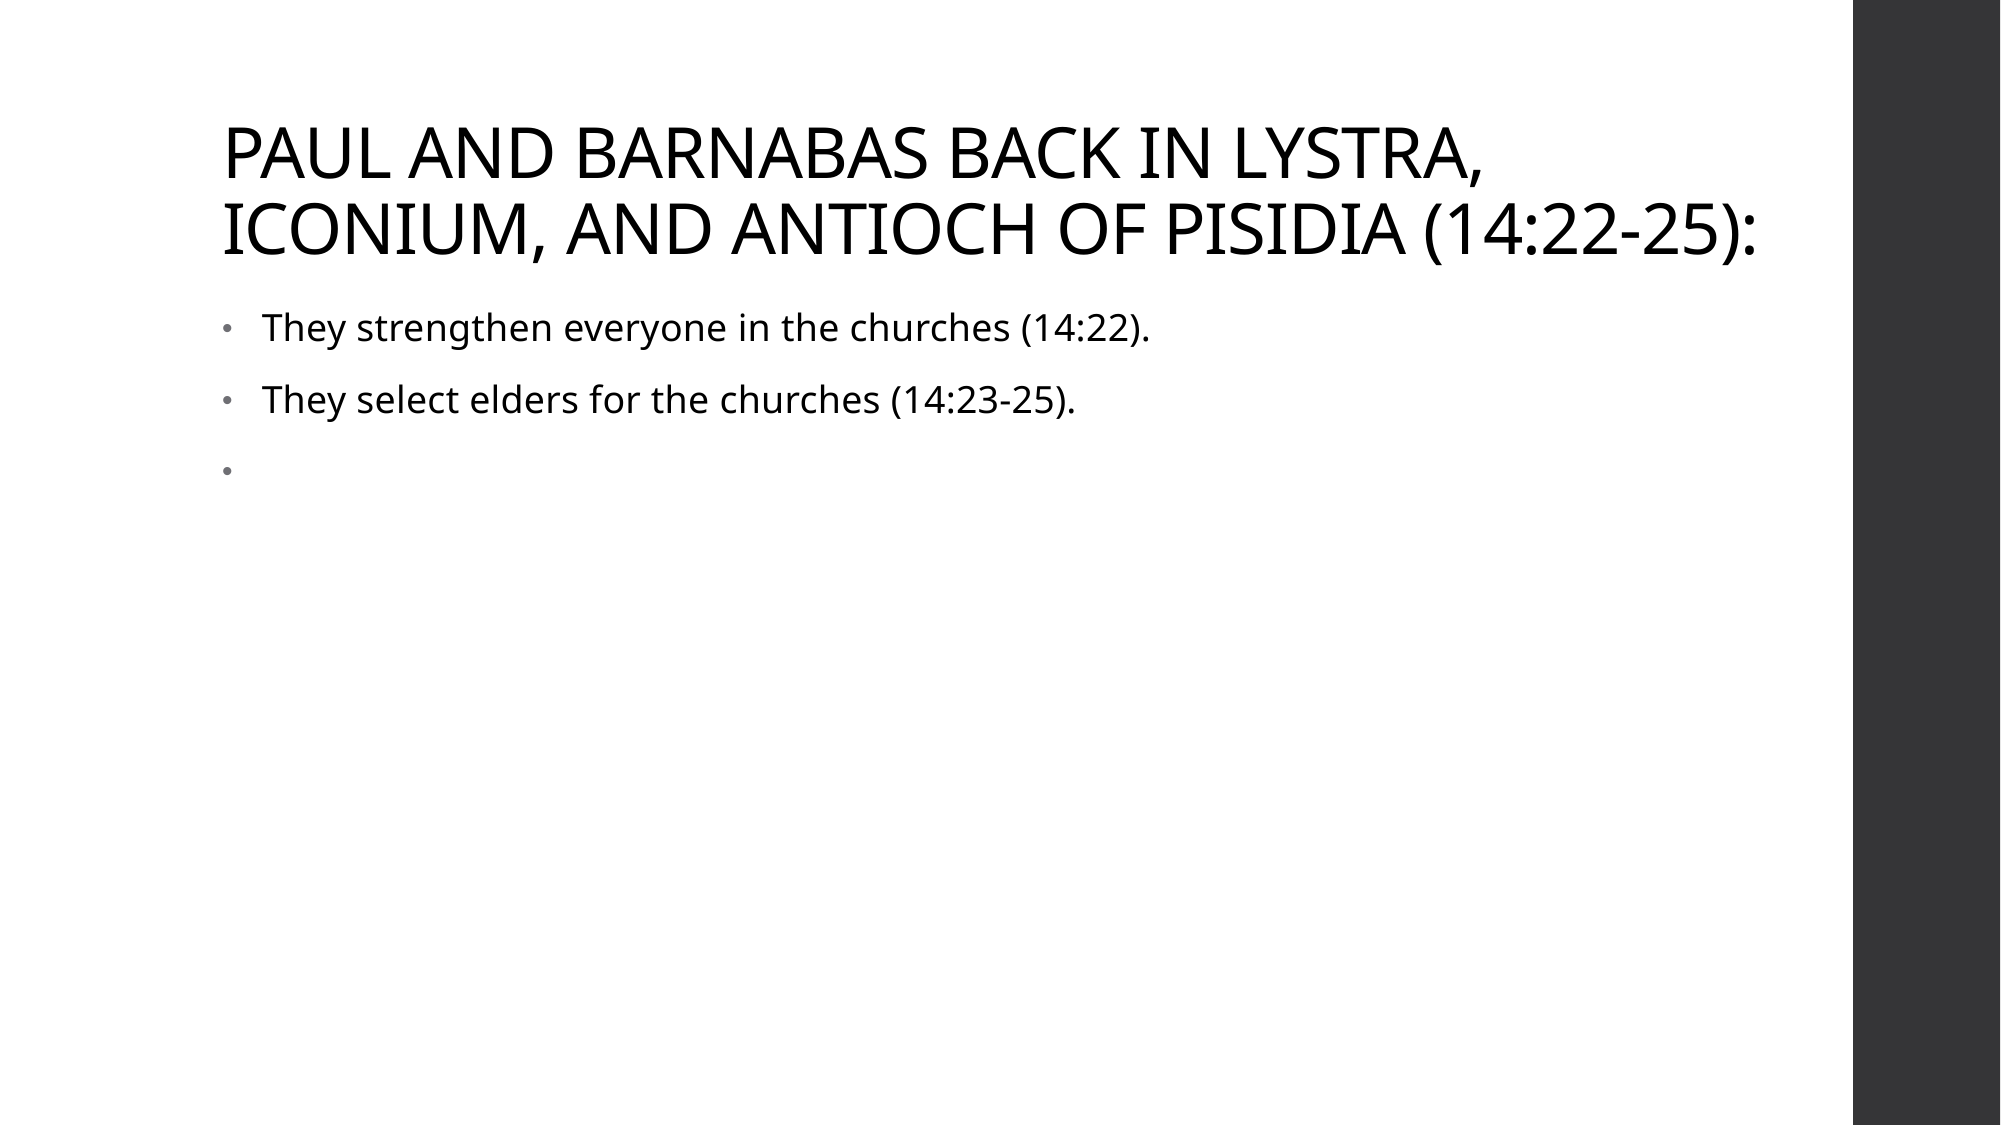

# PAUL AND BARNABAS BACK IN LYSTRA, ICONIUM, AND ANTIOCH OF PISIDIA (14:22-25):
 They strengthen everyone in the churches (14:22).
 They select elders for the churches (14:23-25).